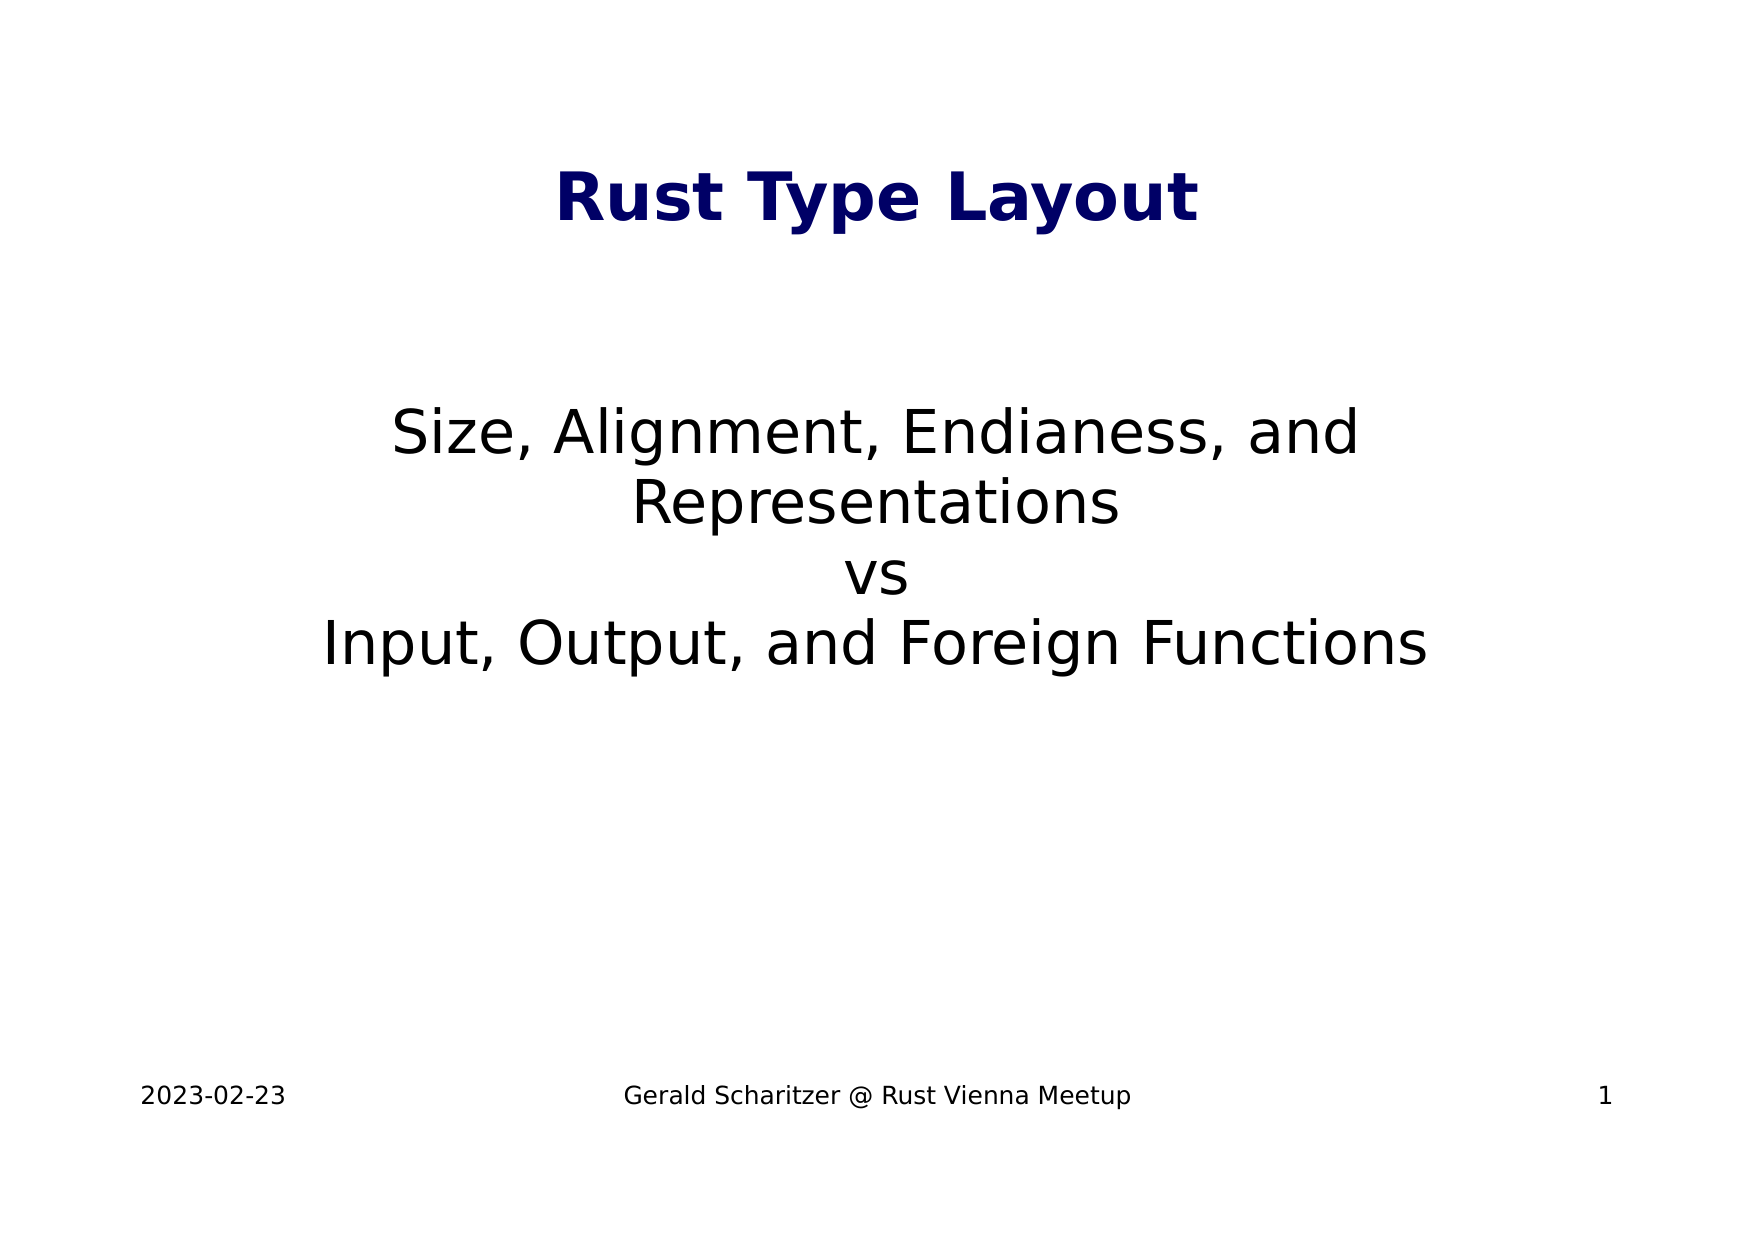

# Rust Type Layout
Size, Alignment, Endianess, and Representations
vs
Input, Output, and Foreign Functions
2023-02-23
Gerald Scharitzer @ Rust Vienna Meetup
1